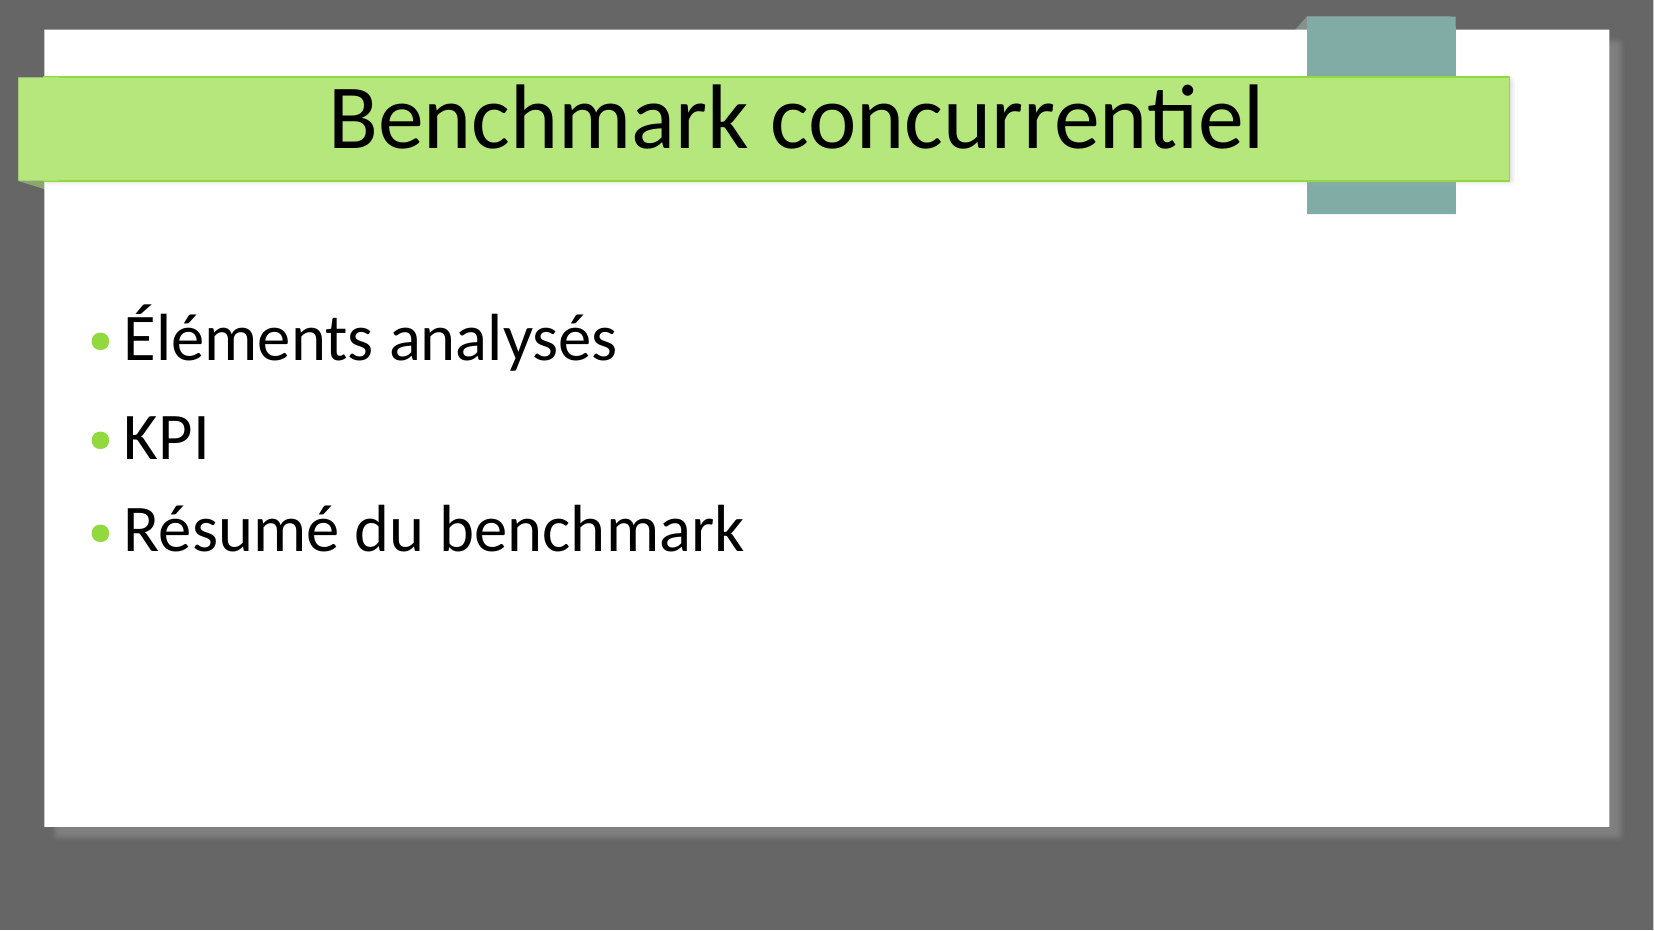

# Benchmark concurrentiel
Éléments analysés
KPI
Résumé du benchmark